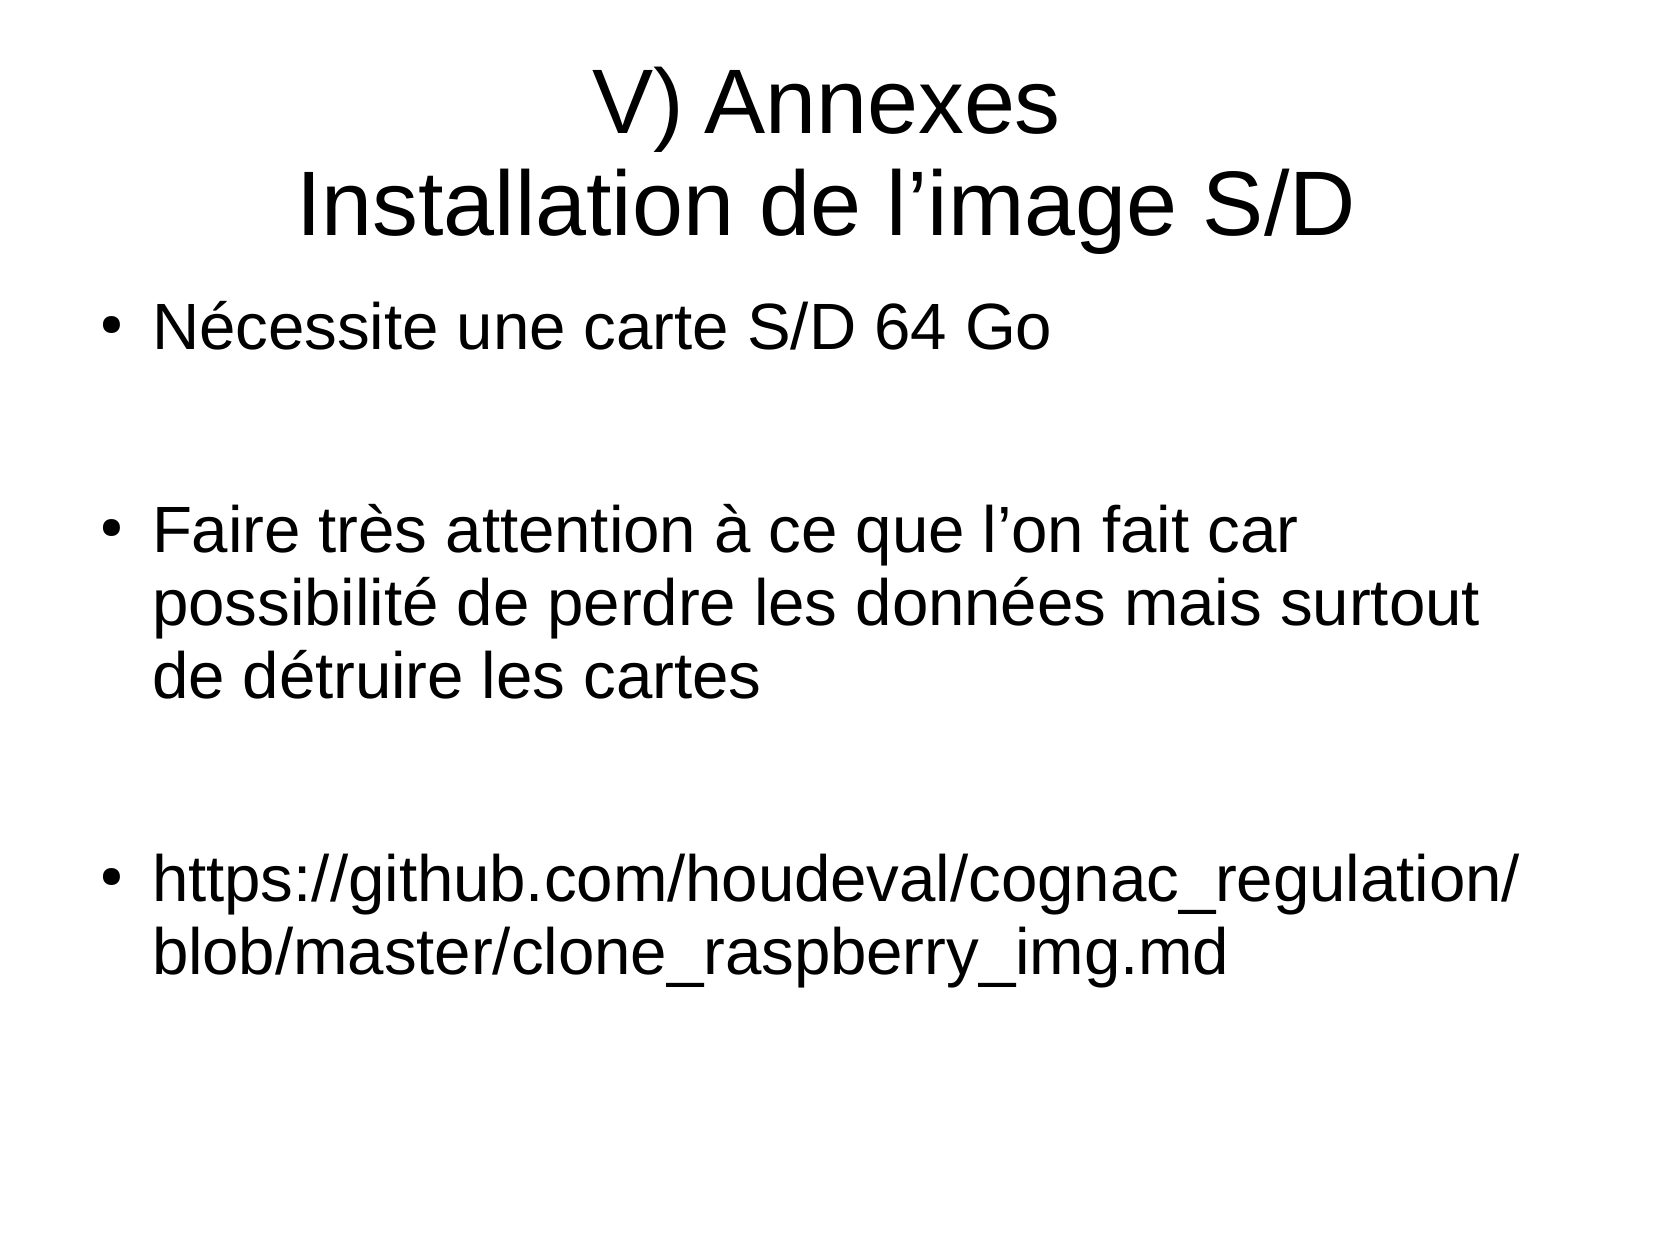

V) Annexes
Installation de l’image S/D
# Nécessite une carte S/D 64 Go
Faire très attention à ce que l’on fait car possibilité de perdre les données mais surtout de détruire les cartes
https://github.com/houdeval/cognac_regulation/blob/master/clone_raspberry_img.md